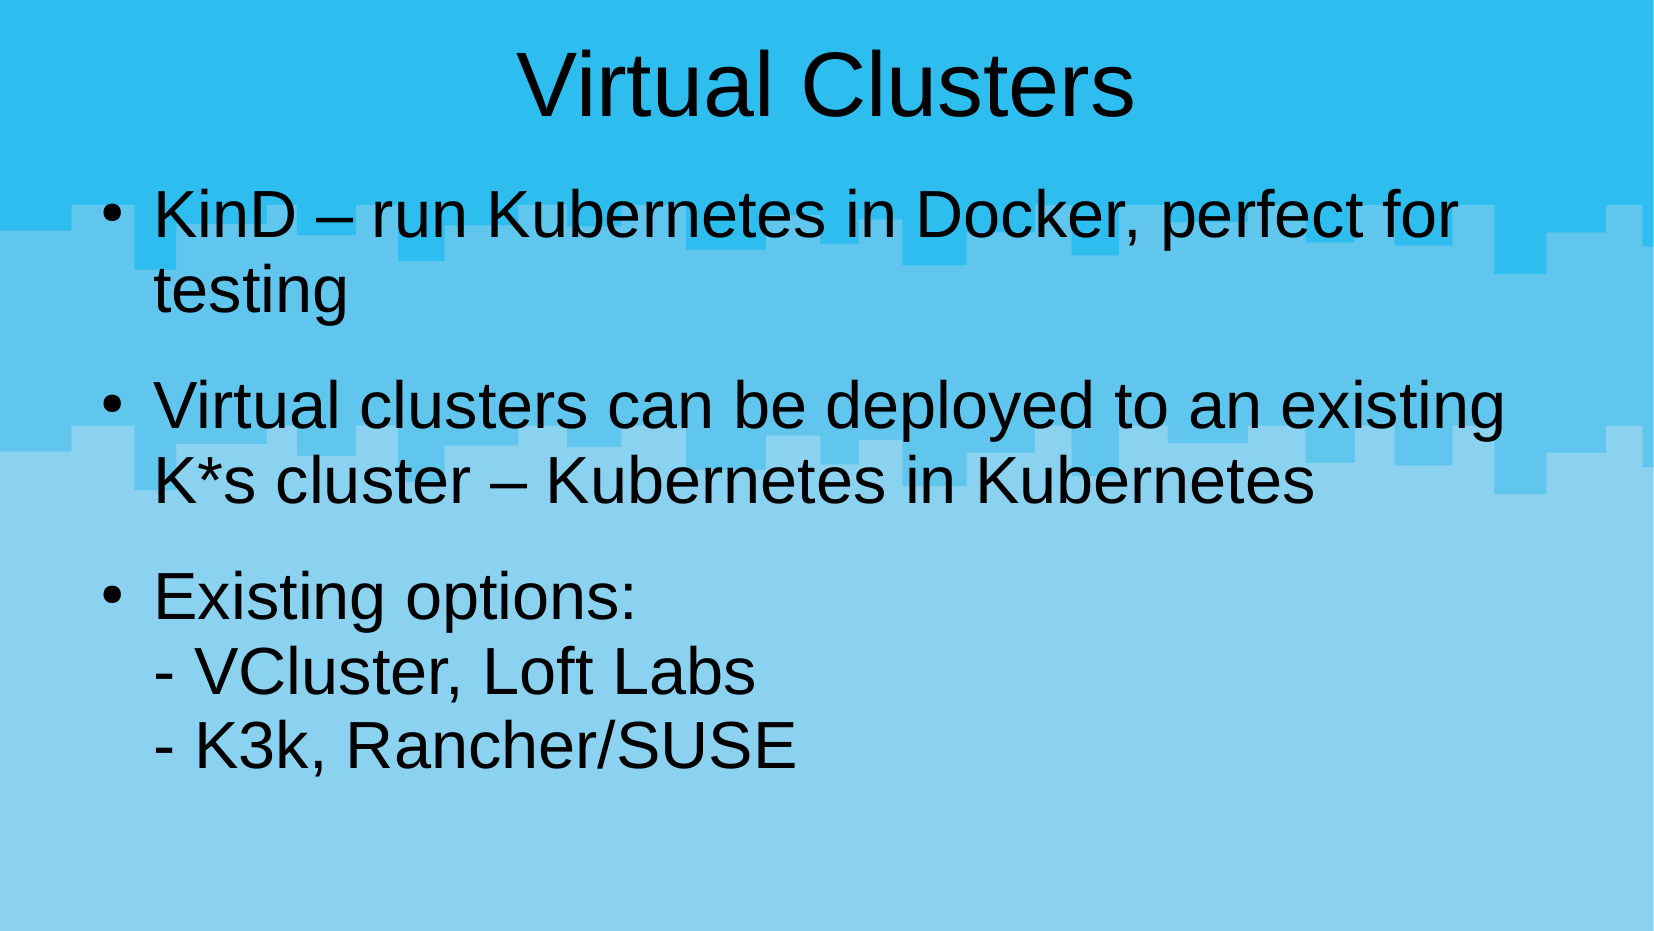

# Virtual Clusters
KinD – run Kubernetes in Docker, perfect for testing
Virtual clusters can be deployed to an existing K*s cluster – Kubernetes in Kubernetes
Existing options:
- VCluster, Loft Labs
- K3k, Rancher/SUSE